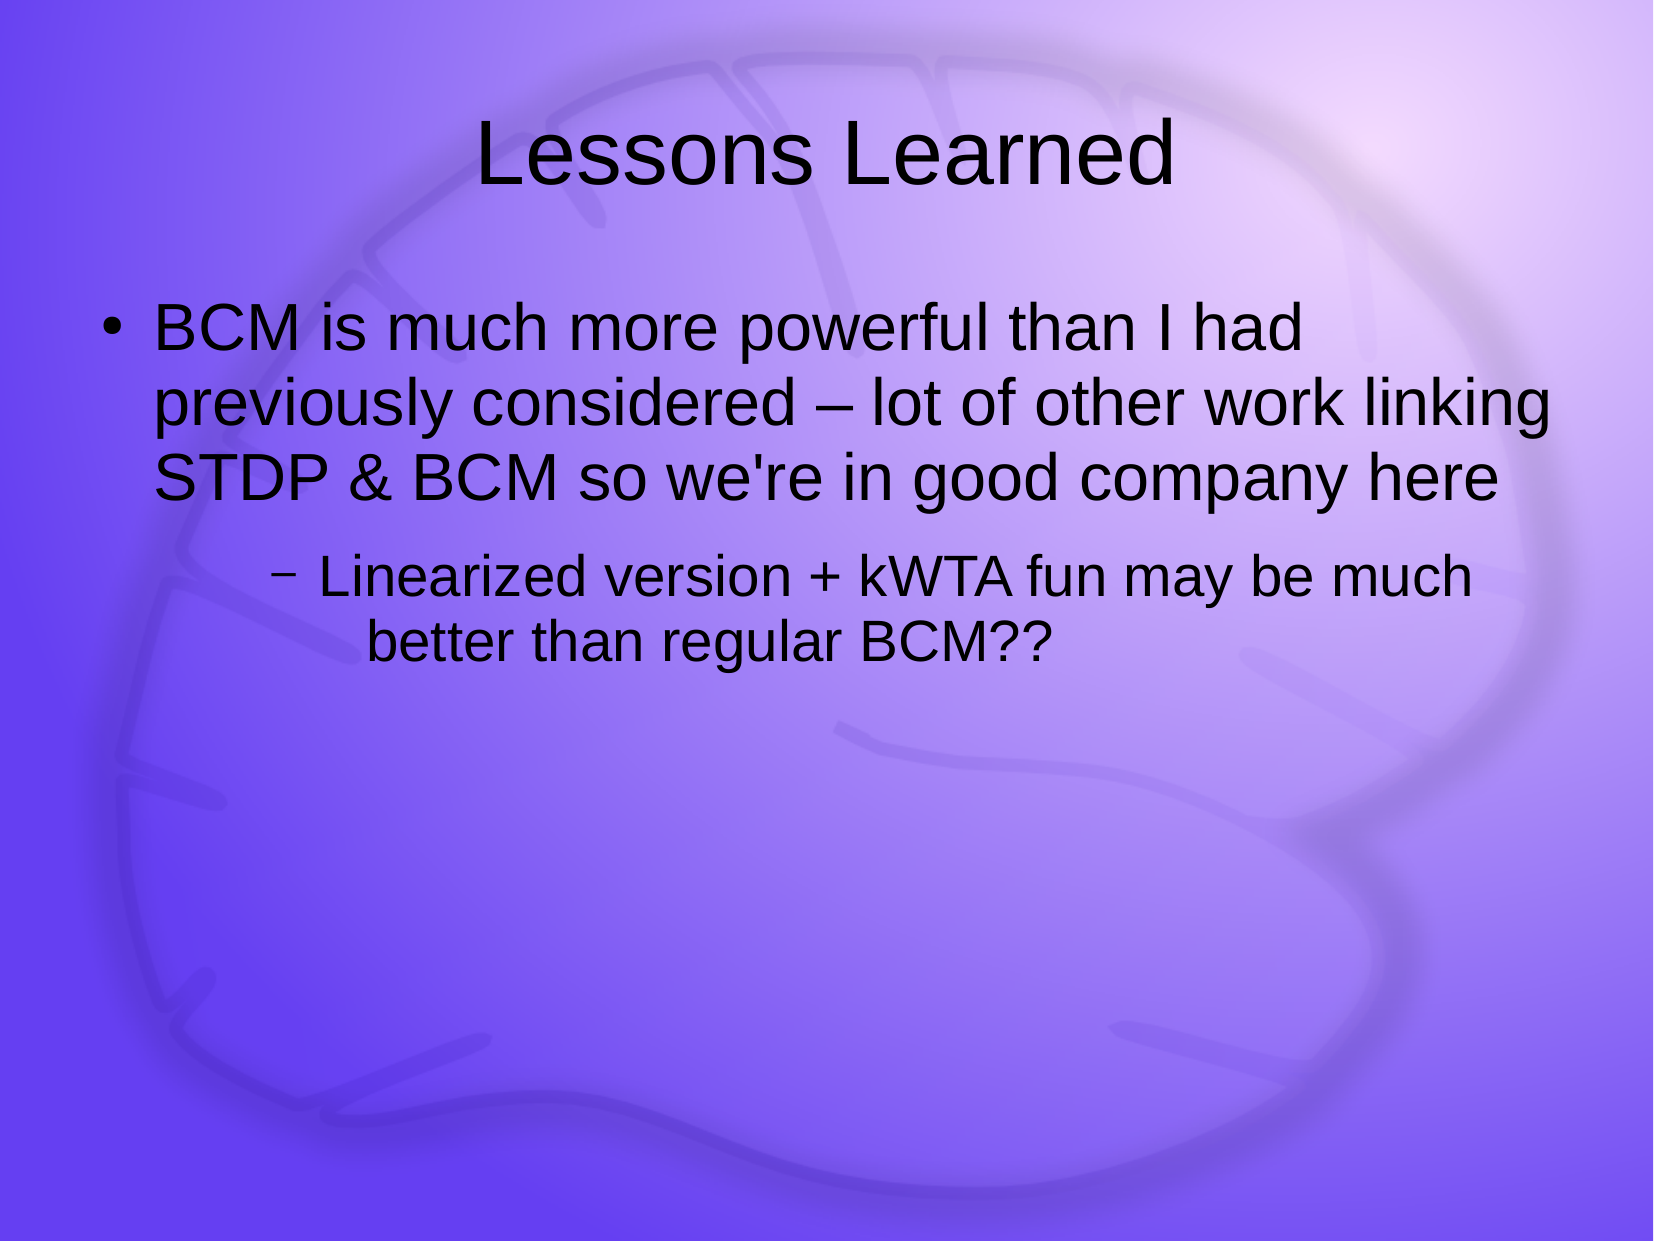

# Lessons Learned
BCM is much more powerful than I had previously considered – lot of other work linking STDP & BCM so we're in good company here
Linearized version + kWTA fun may be much better than regular BCM??